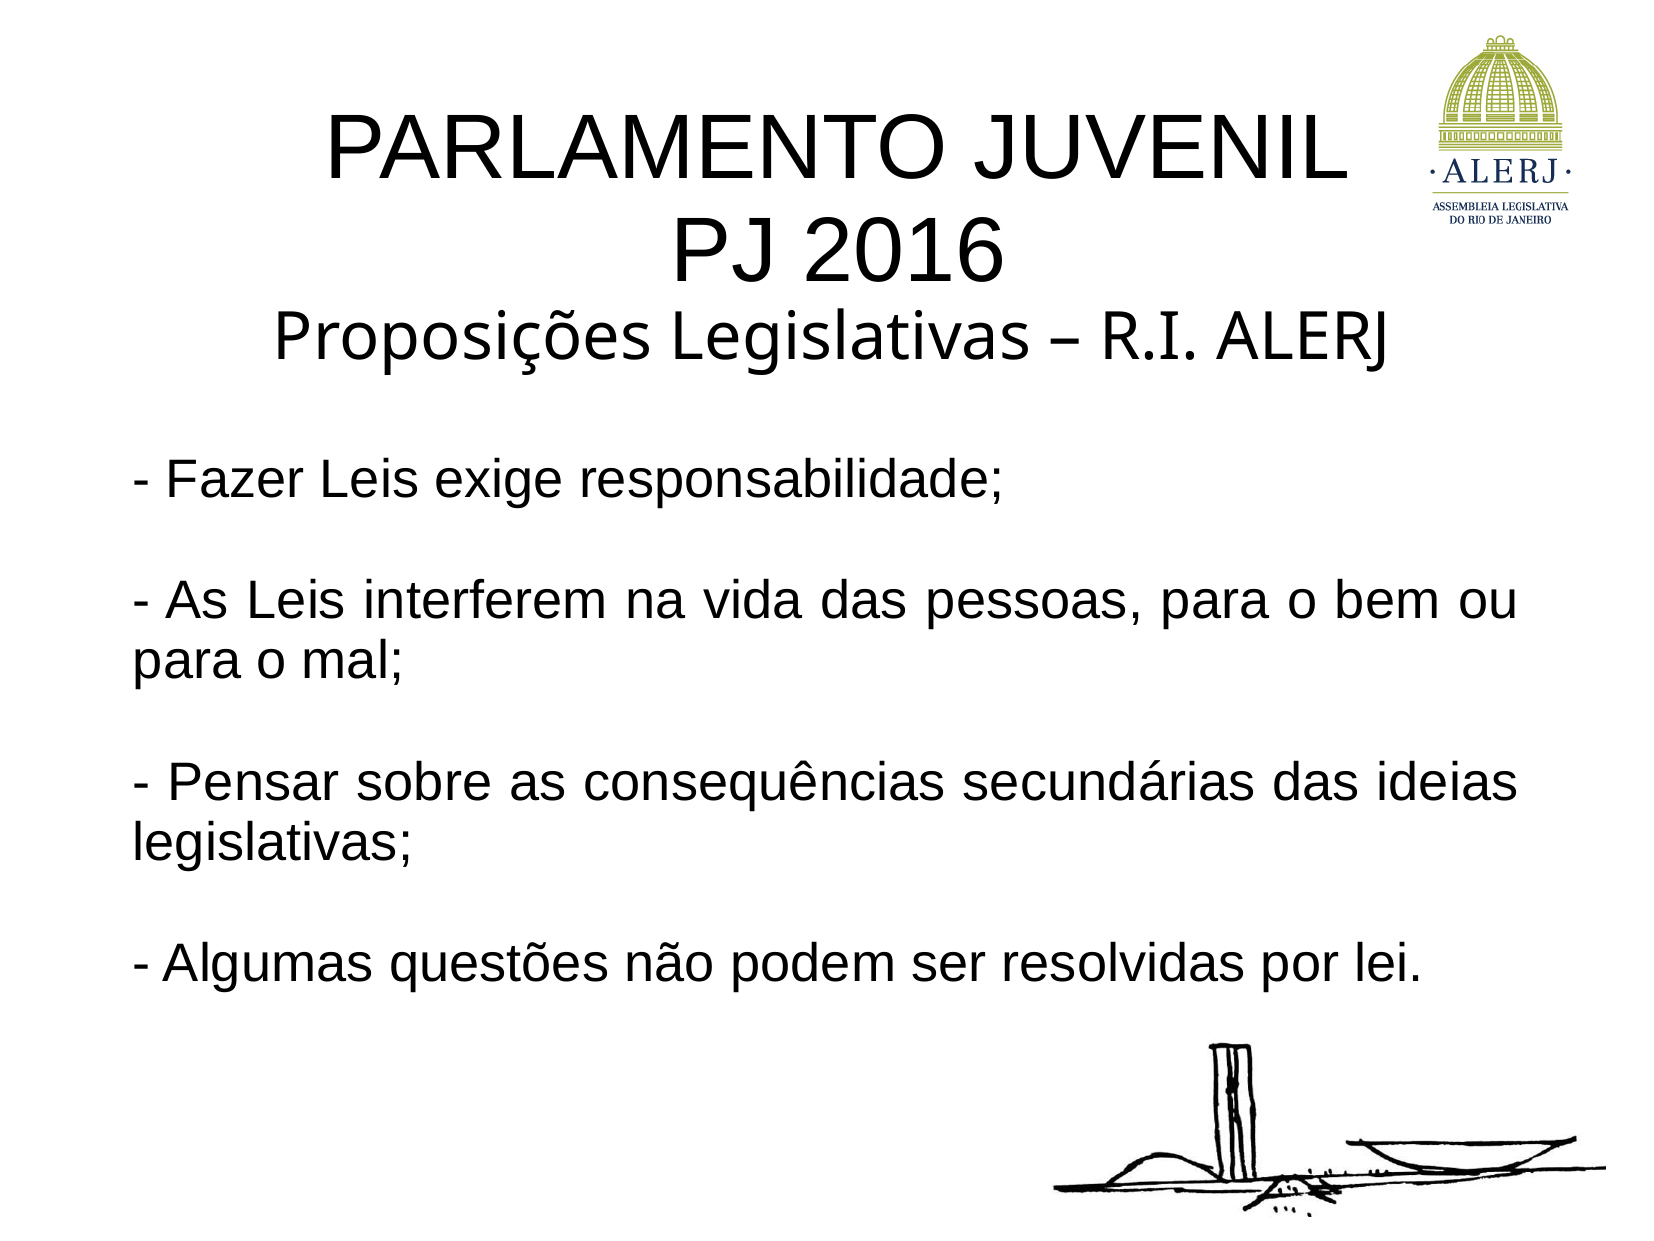

# PARLAMENTO JUVENIL PJ 2016
Proposições Legislativas – R.I. ALERJ
- Fazer Leis exige responsabilidade;
- As Leis interferem na vida das pessoas, para o bem ou para o mal;
- Pensar sobre as consequências secundárias das ideias legislativas;
- Algumas questões não podem ser resolvidas por lei.